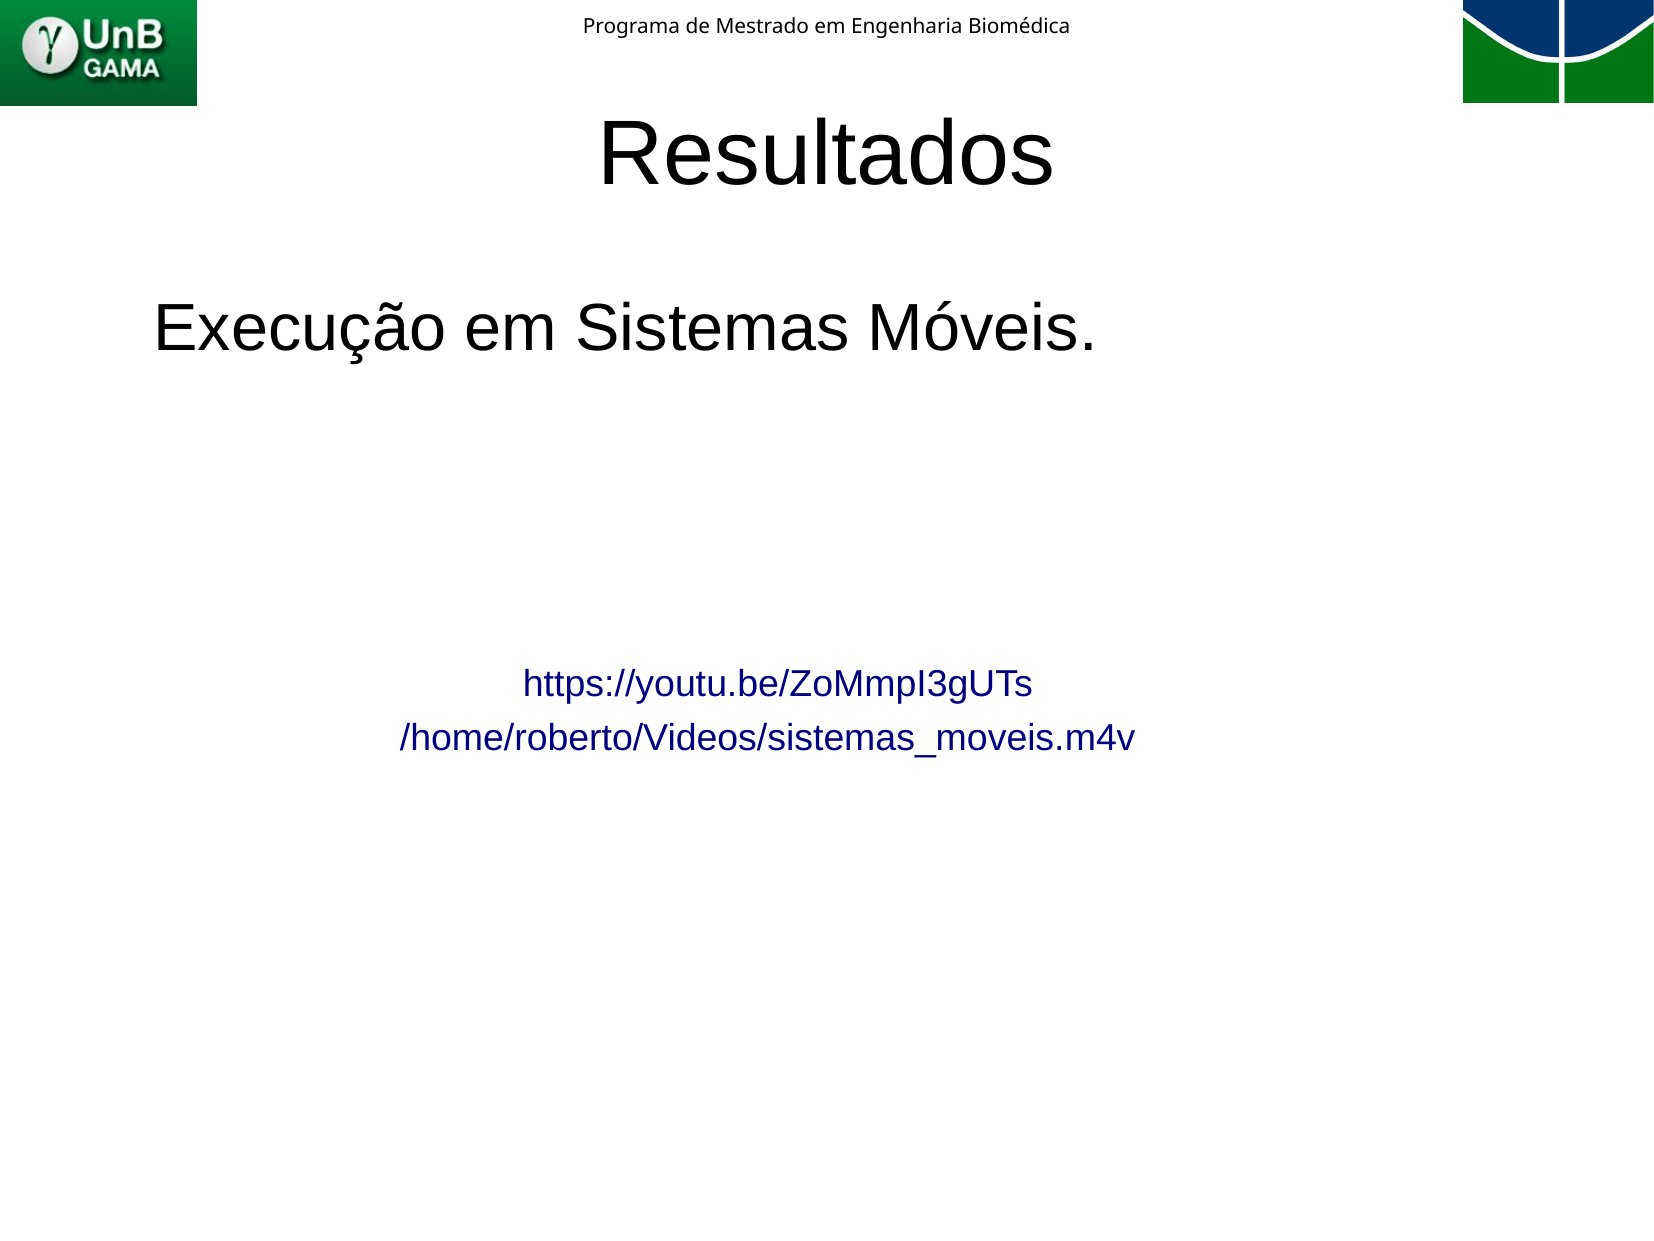

# Resultados
Execução em Sistemas Móveis.
https://youtu.be/ZoMmpI3gUTs
/home/roberto/Videos/sistemas_moveis.m4v